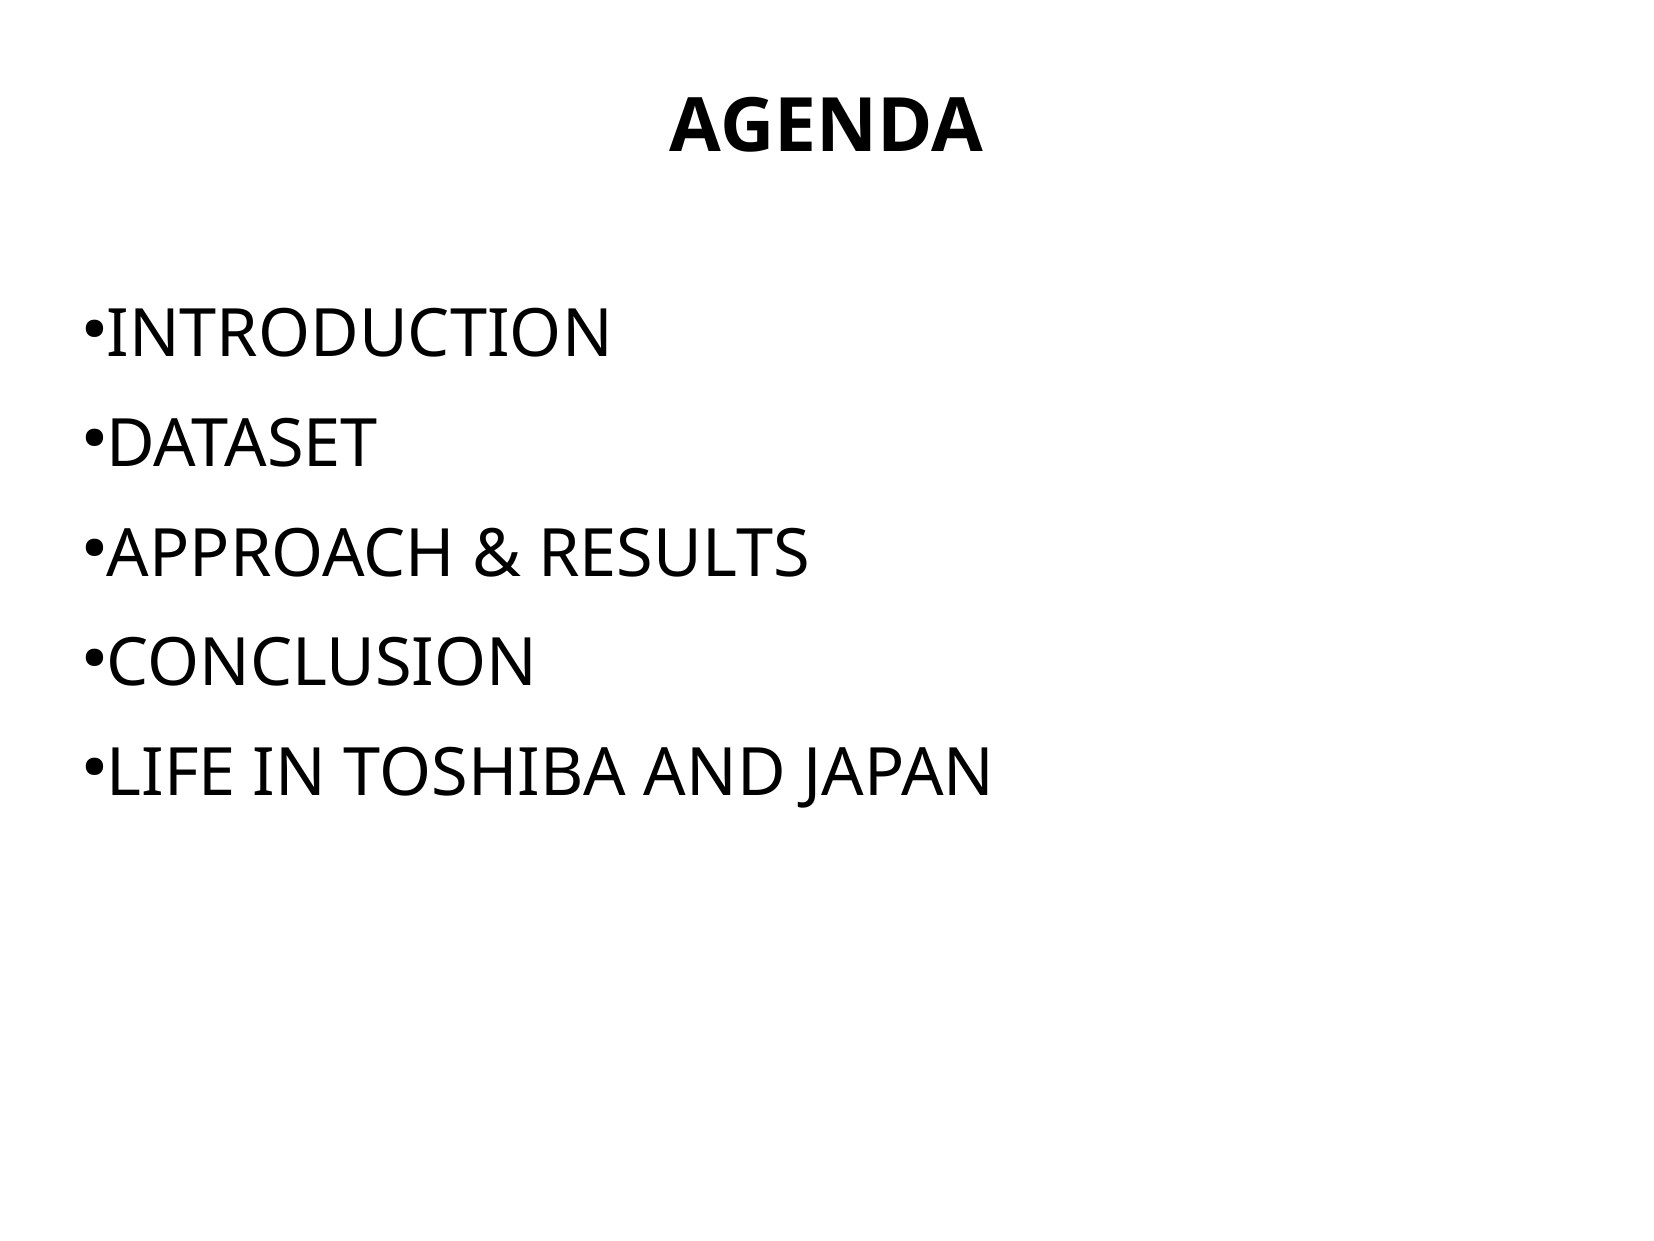

# AGENDA
INTRODUCTION
DATASET
APPROACH & RESULTS
CONCLUSION
LIFE IN TOSHIBA AND JAPAN